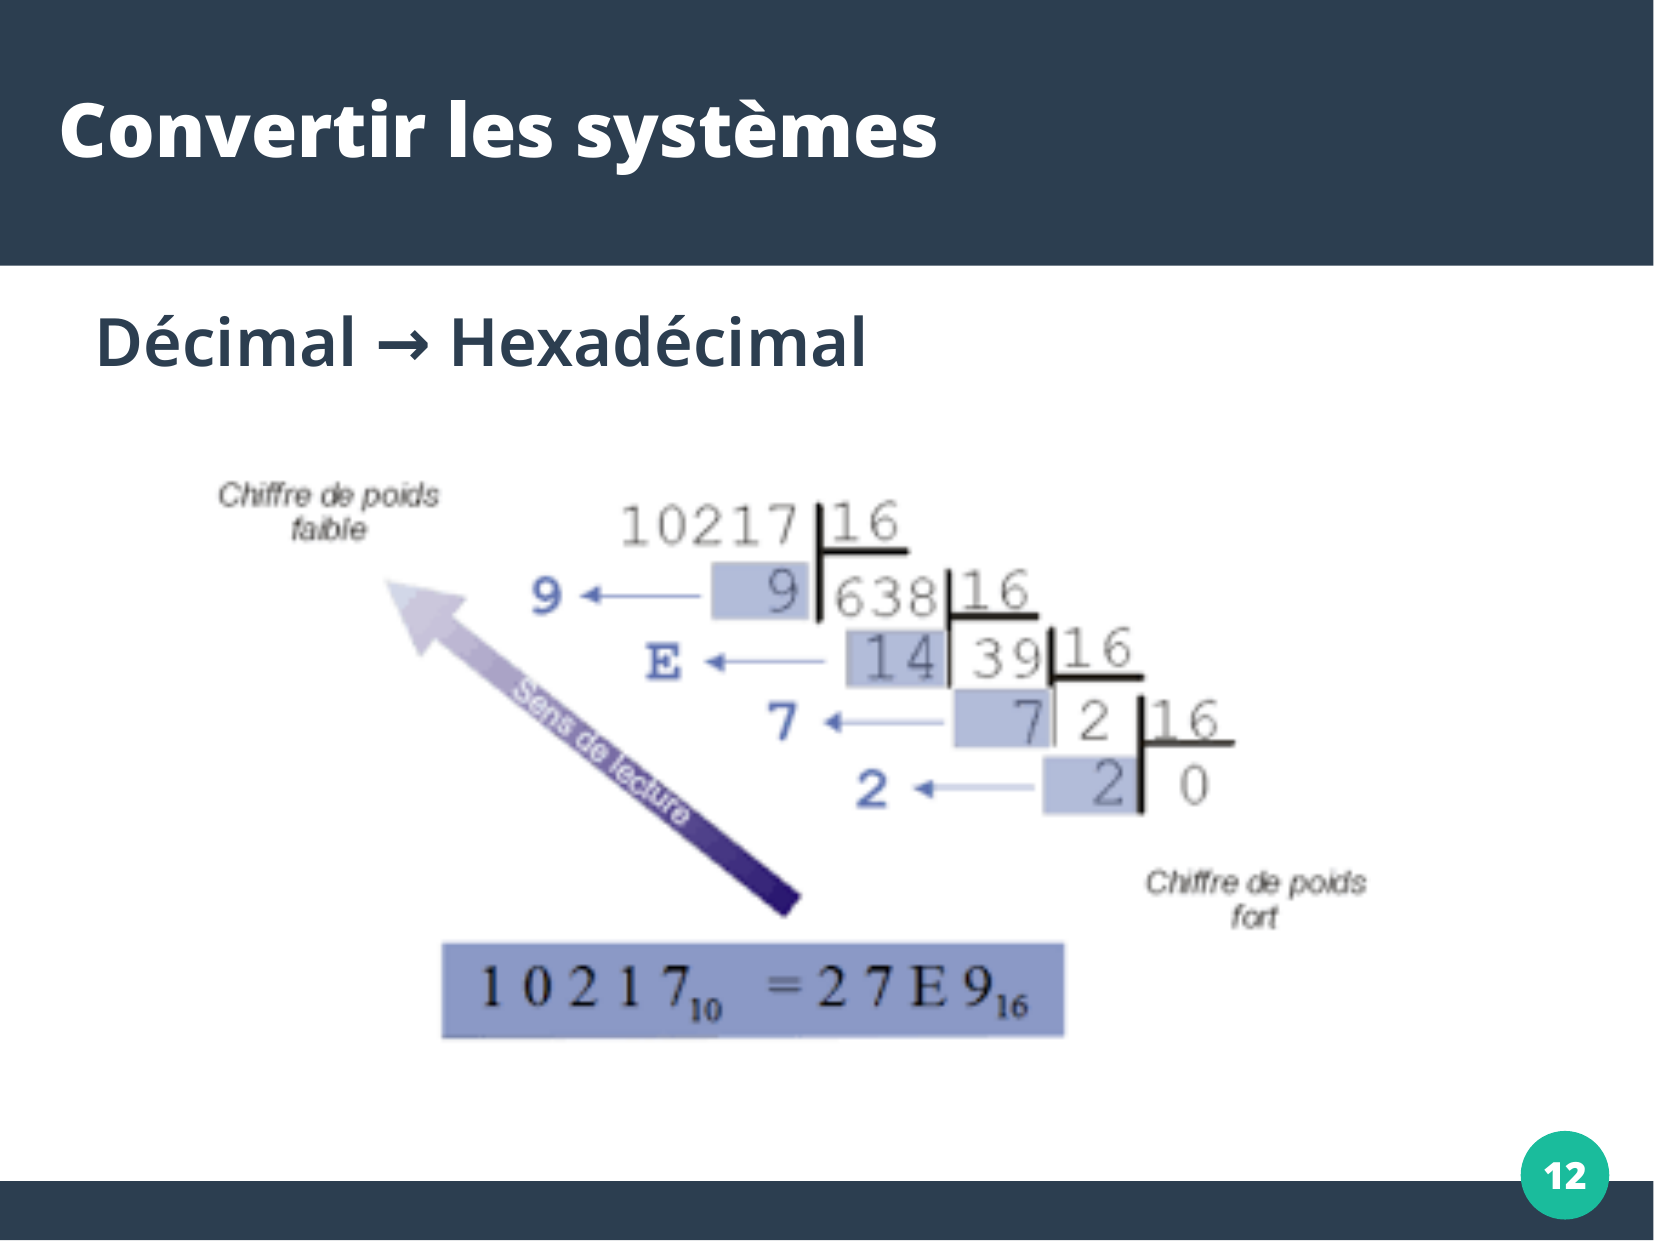

# Convertir les systèmes
Décimal → Hexadécimal
12